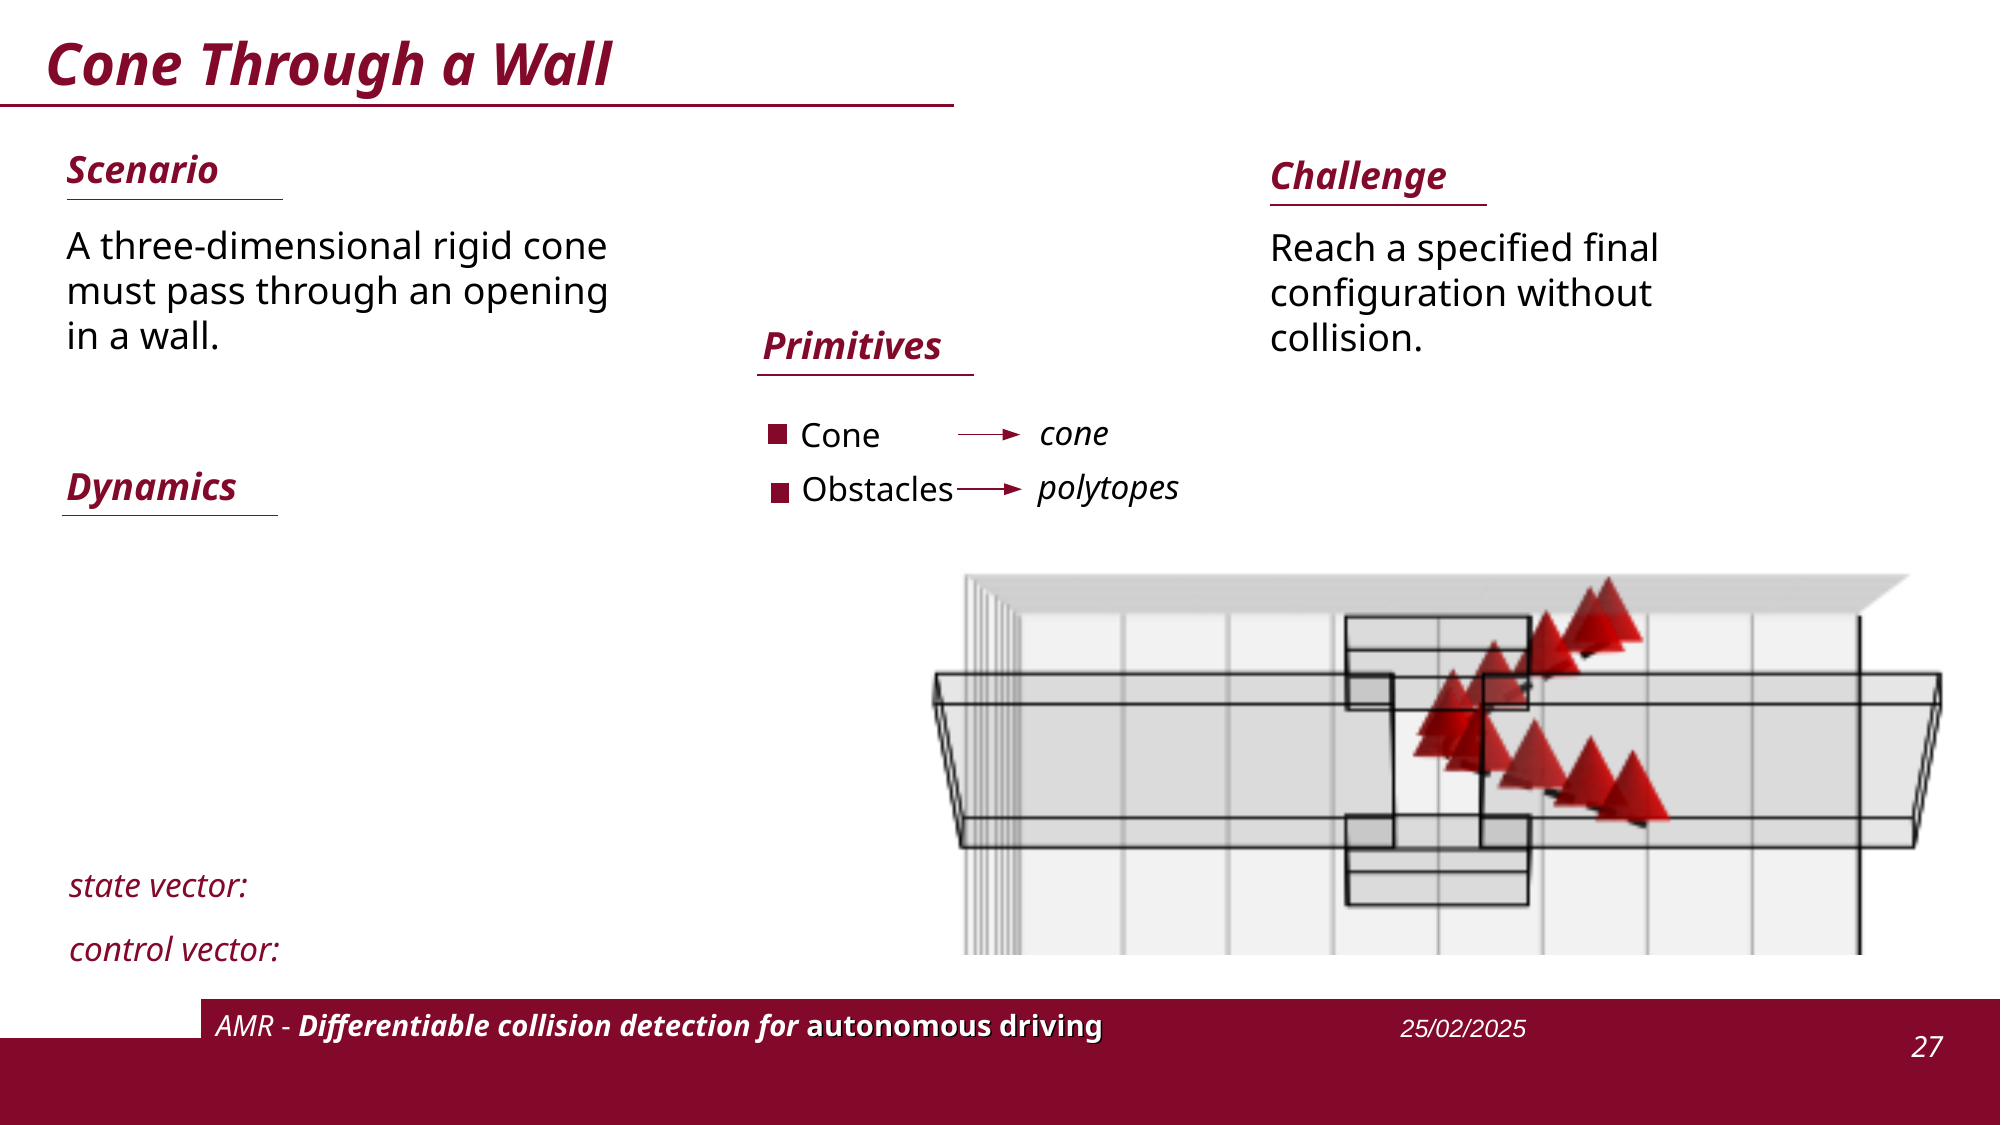

Cone Through a Wall
Scenario
Challenge
A three-dimensional rigid cone must pass through an opening in a wall.
Reach a specified final configuration without collision.
Primitives
cone
Cone
Dynamics
polytopes
Obstacles
state vector:
control vector:
AMR - Differentiable collision detection for autonomous driving
25/02/2025